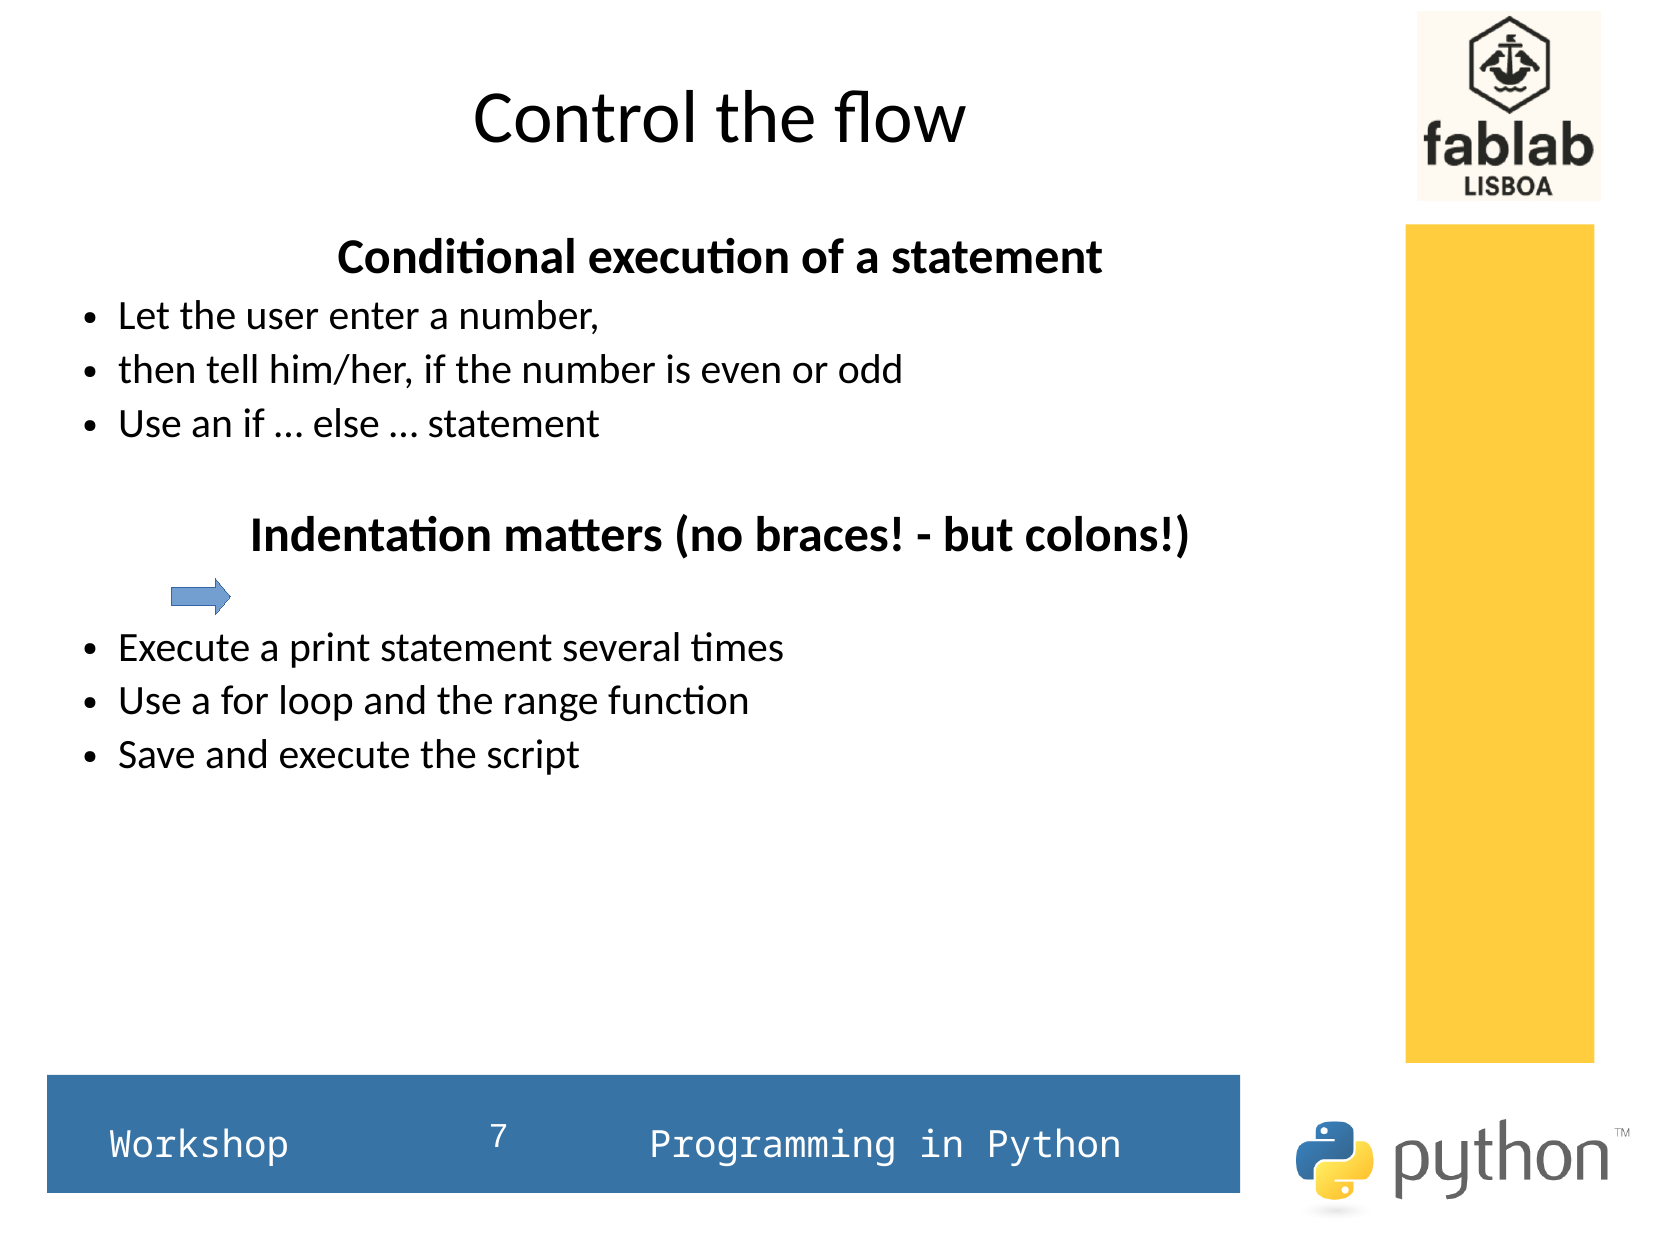

# Control the flow
Conditional execution of a statement
Let the user enter a number,
then tell him/her, if the number is even or odd
Use an if … else … statement
Indentation matters (no braces! - but colons!)
Execute a print statement several times
Use a for loop and the range function
Save and execute the script
Workshop Programming in Python